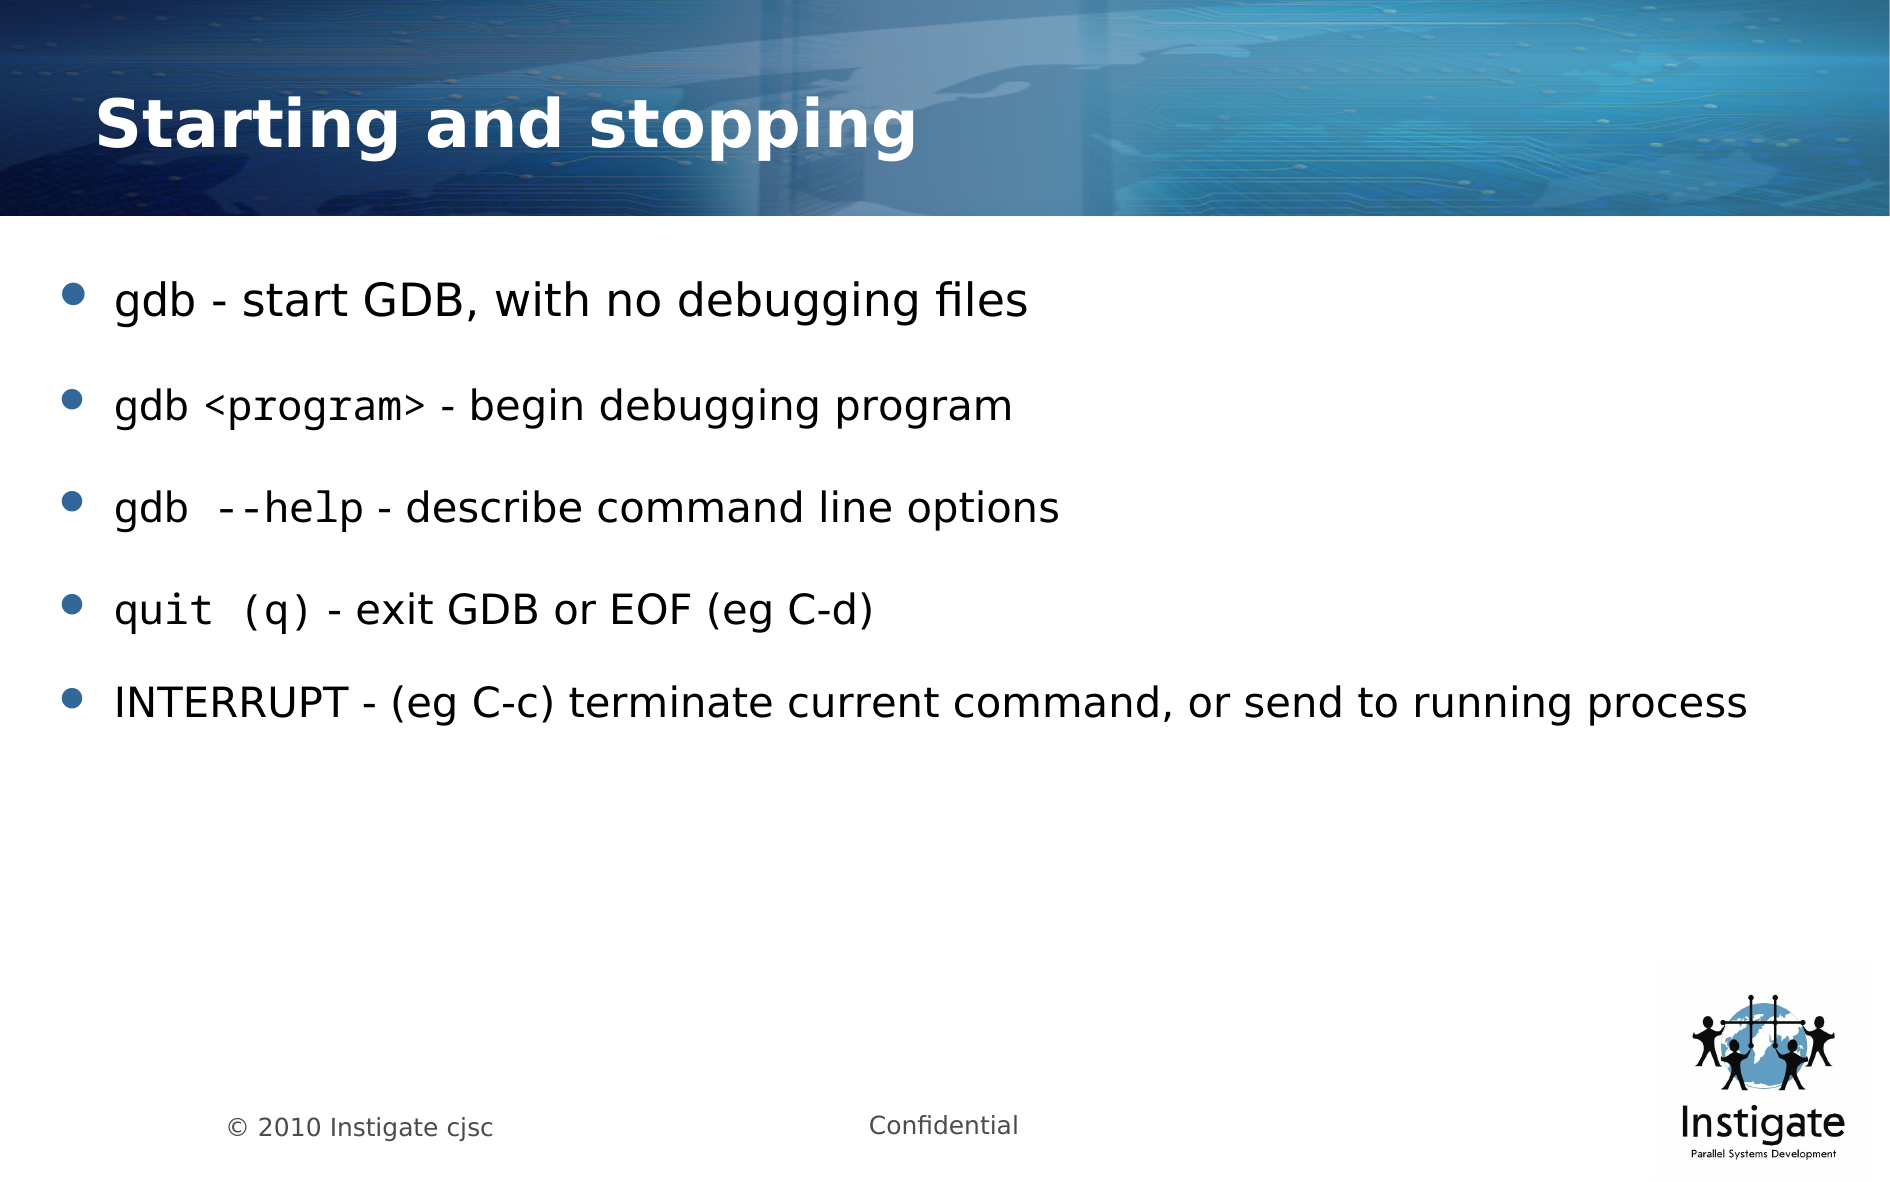

# Starting and stopping
gdb - start GDB, with no debugging files
gdb <program> - begin debugging program
gdb --help - describe command line options
quit (q) - exit GDB or EOF (eg C-d)
INTERRUPT - (eg C-c) terminate current command, or send to running process